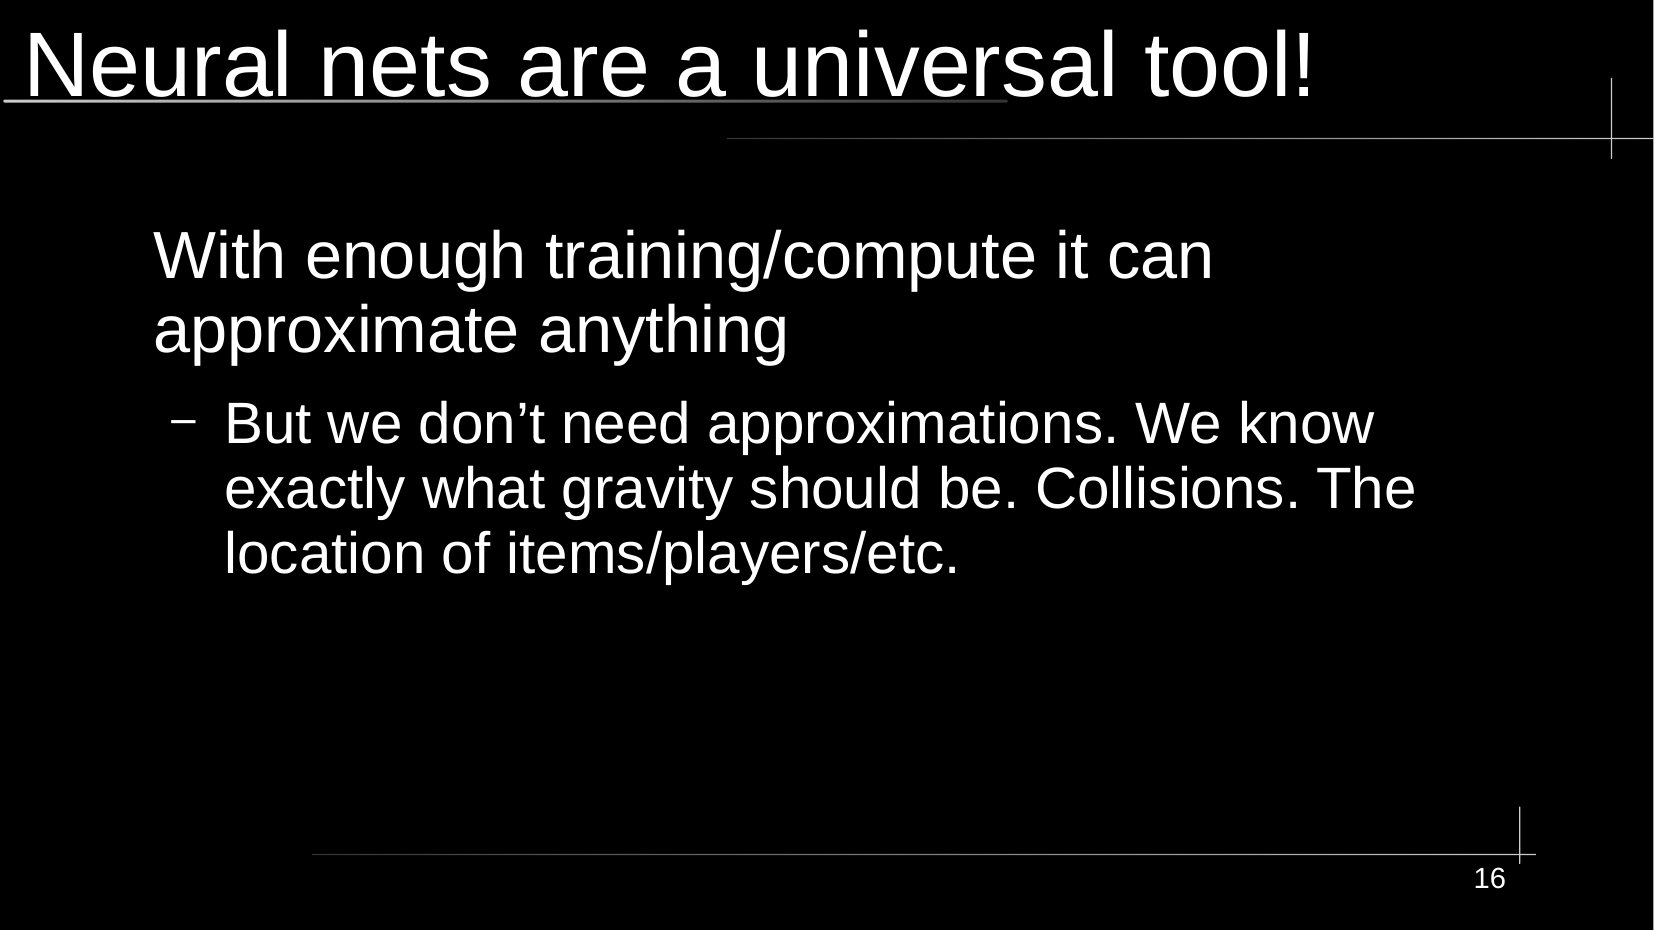

# Neural nets are a universal tool!
With enough training/compute it can approximate anything
But we don’t need approximations. We know exactly what gravity should be. Collisions. The location of items/players/etc.
16